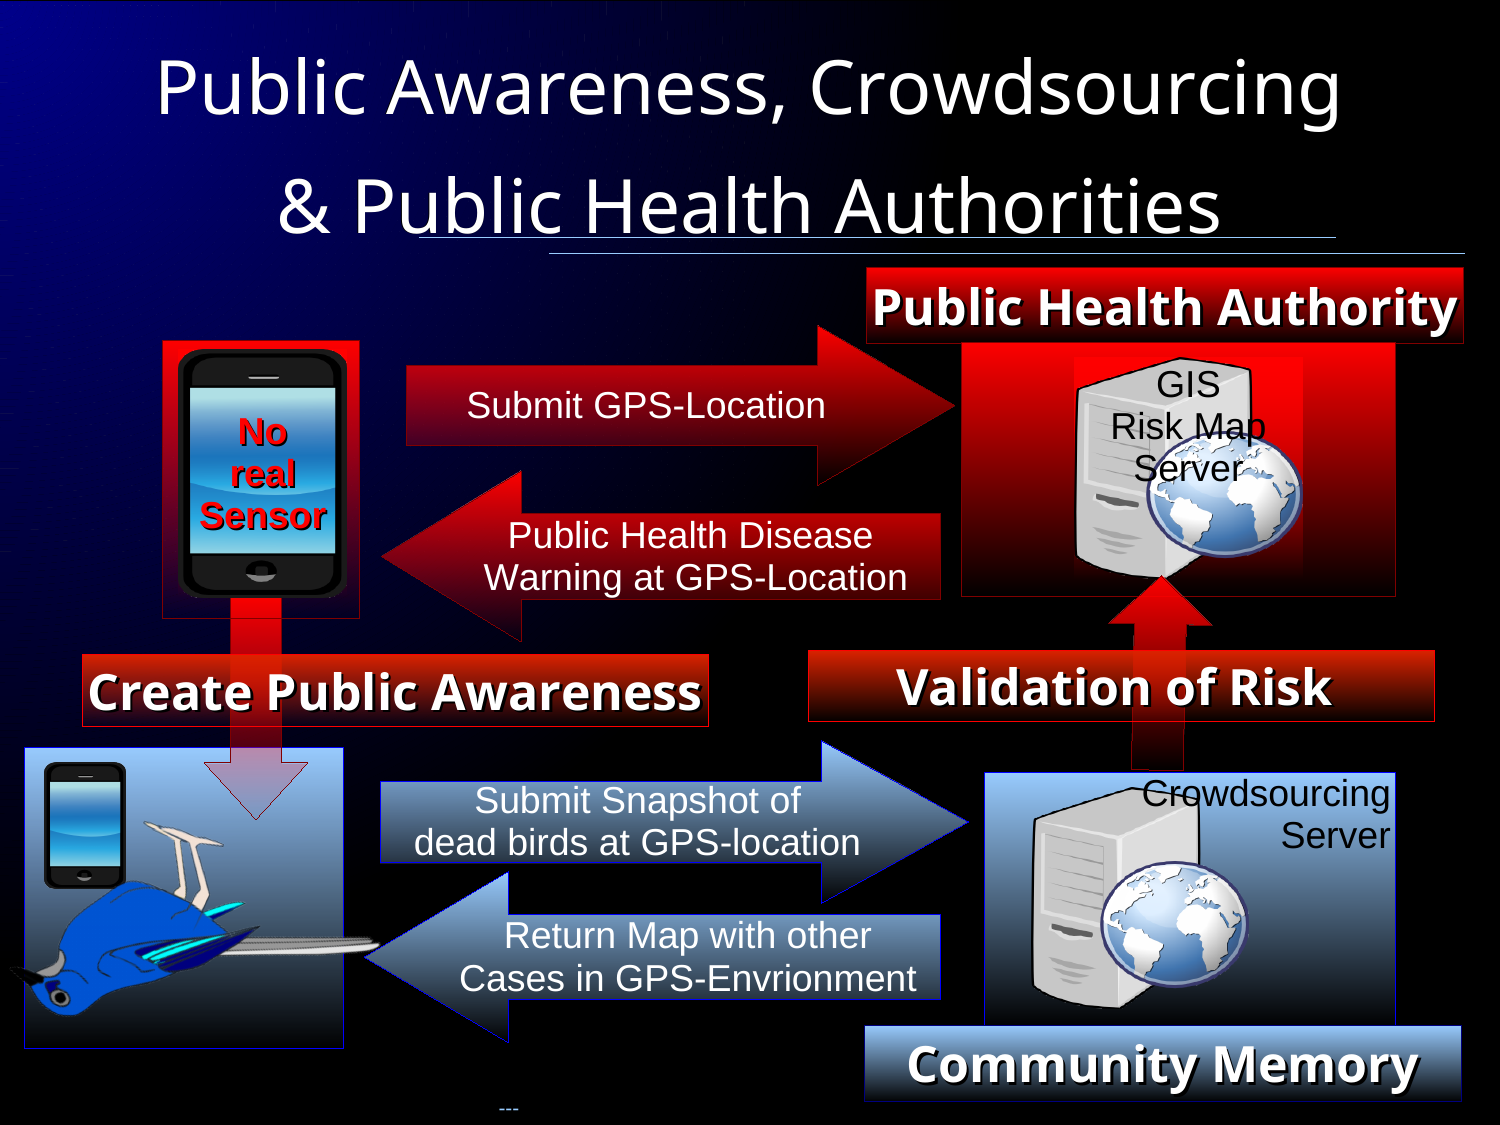

# Public Awareness, Crowdsourcing
& Public Health Authorities
Public Health Authority
Submit GPS-Location
No
real
Sensor
GIS
Risk Map
Server
Public Health Disease
Warning at GPS-Location
Validation of Risk
Create Public Awareness
Submit Snapshot of
dead birds at GPS-location
 Crowdsourcing
Server
Return Map with other
Cases in GPS-Envrionment
Community Memory